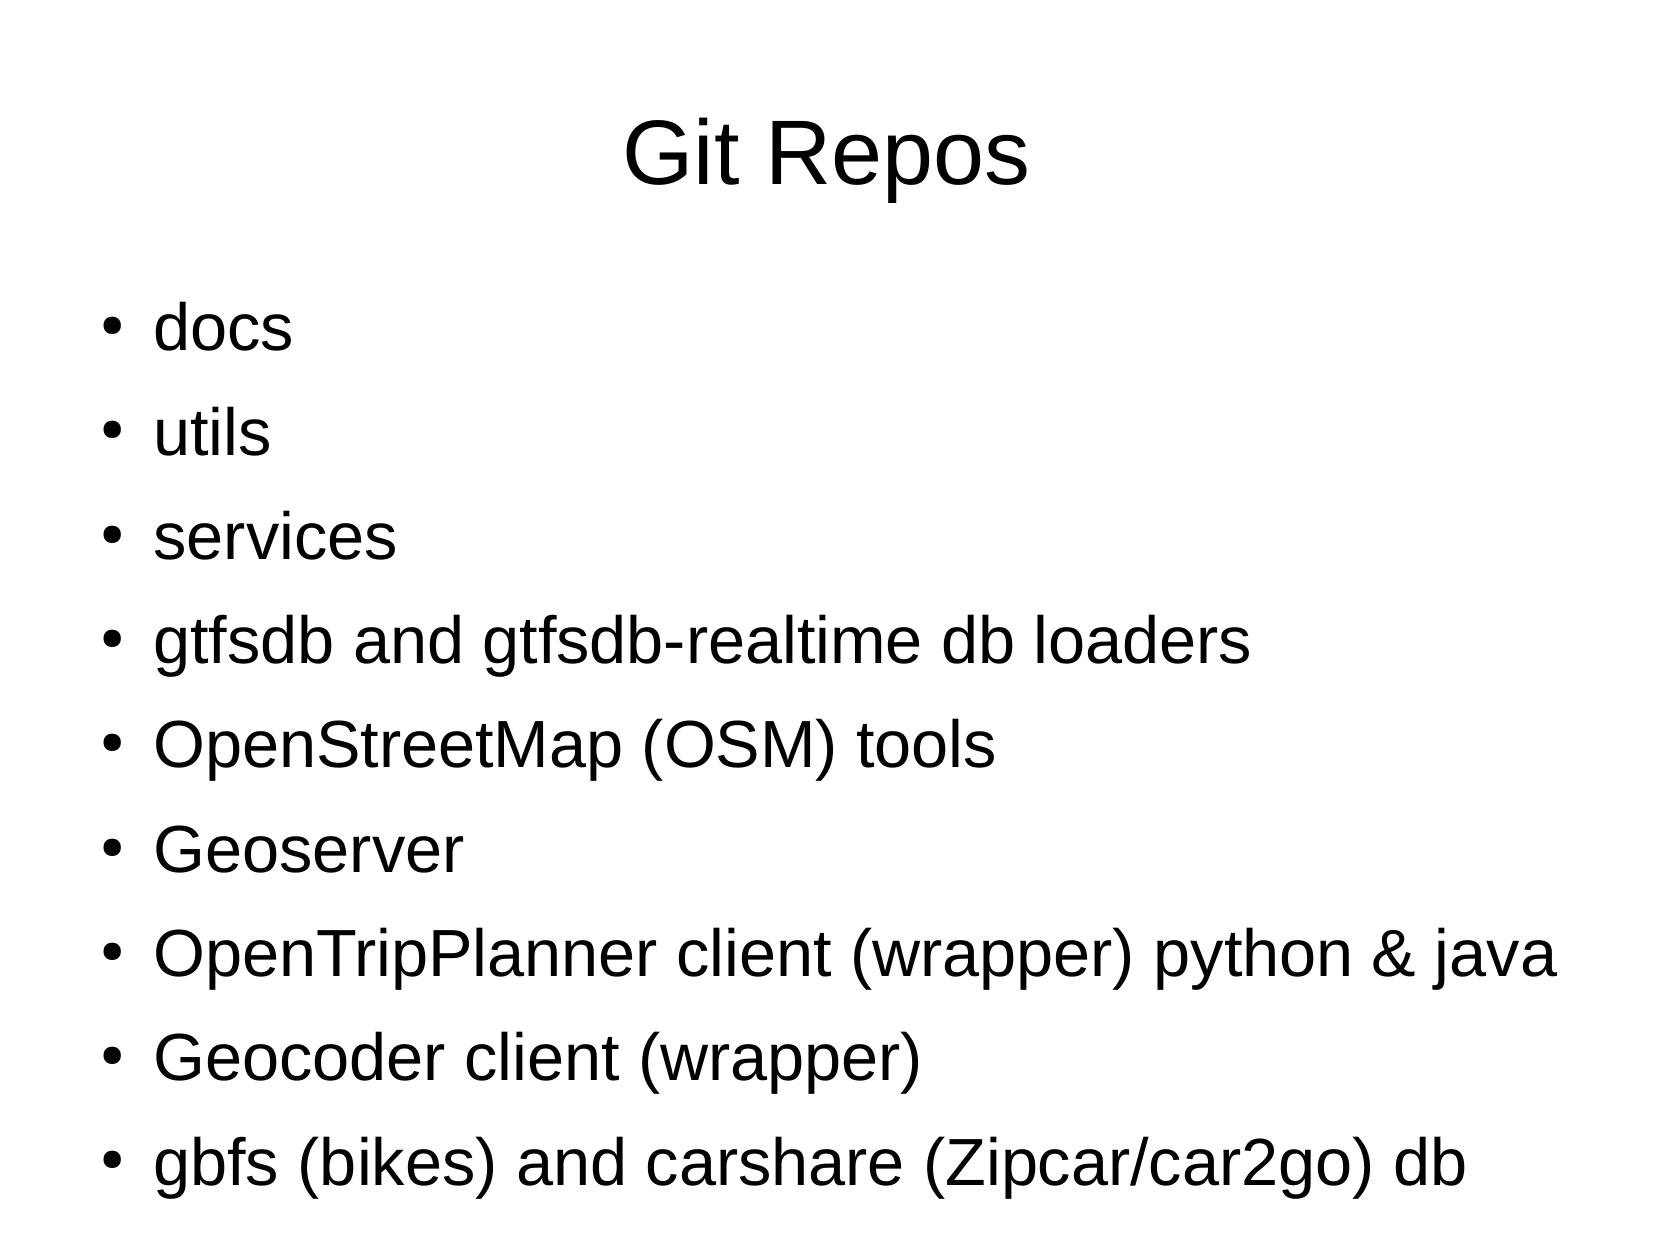

# Git Repos
docs
utils
services
gtfsdb and gtfsdb-realtime db loaders
OpenStreetMap (OSM) tools
Geoserver
OpenTripPlanner client (wrapper) python & java
Geocoder client (wrapper)
gbfs (bikes) and carshare (Zipcar/car2go) db